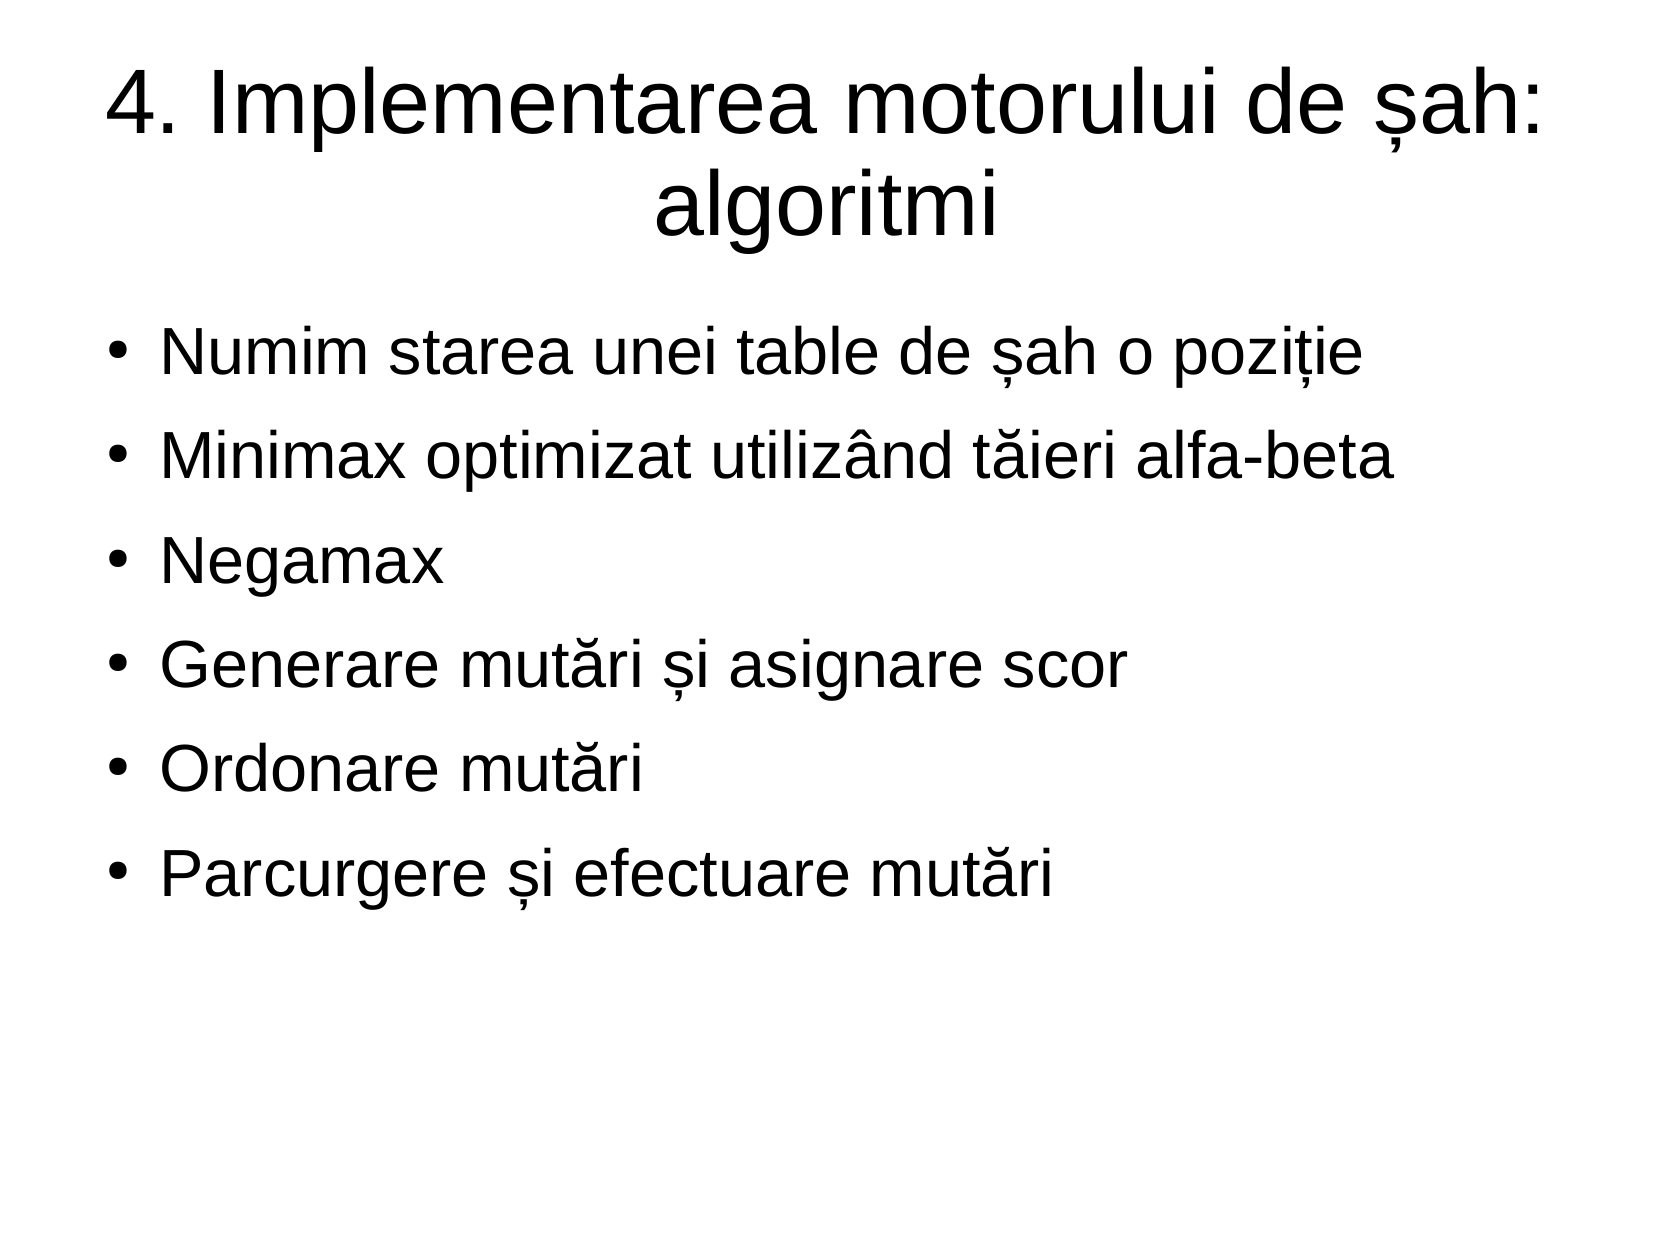

# 4. Implementarea motorului de șah: algoritmi
Numim starea unei table de șah o poziție
Minimax optimizat utilizând tăieri alfa-beta
Negamax
Generare mutări și asignare scor
Ordonare mutări
Parcurgere și efectuare mutări